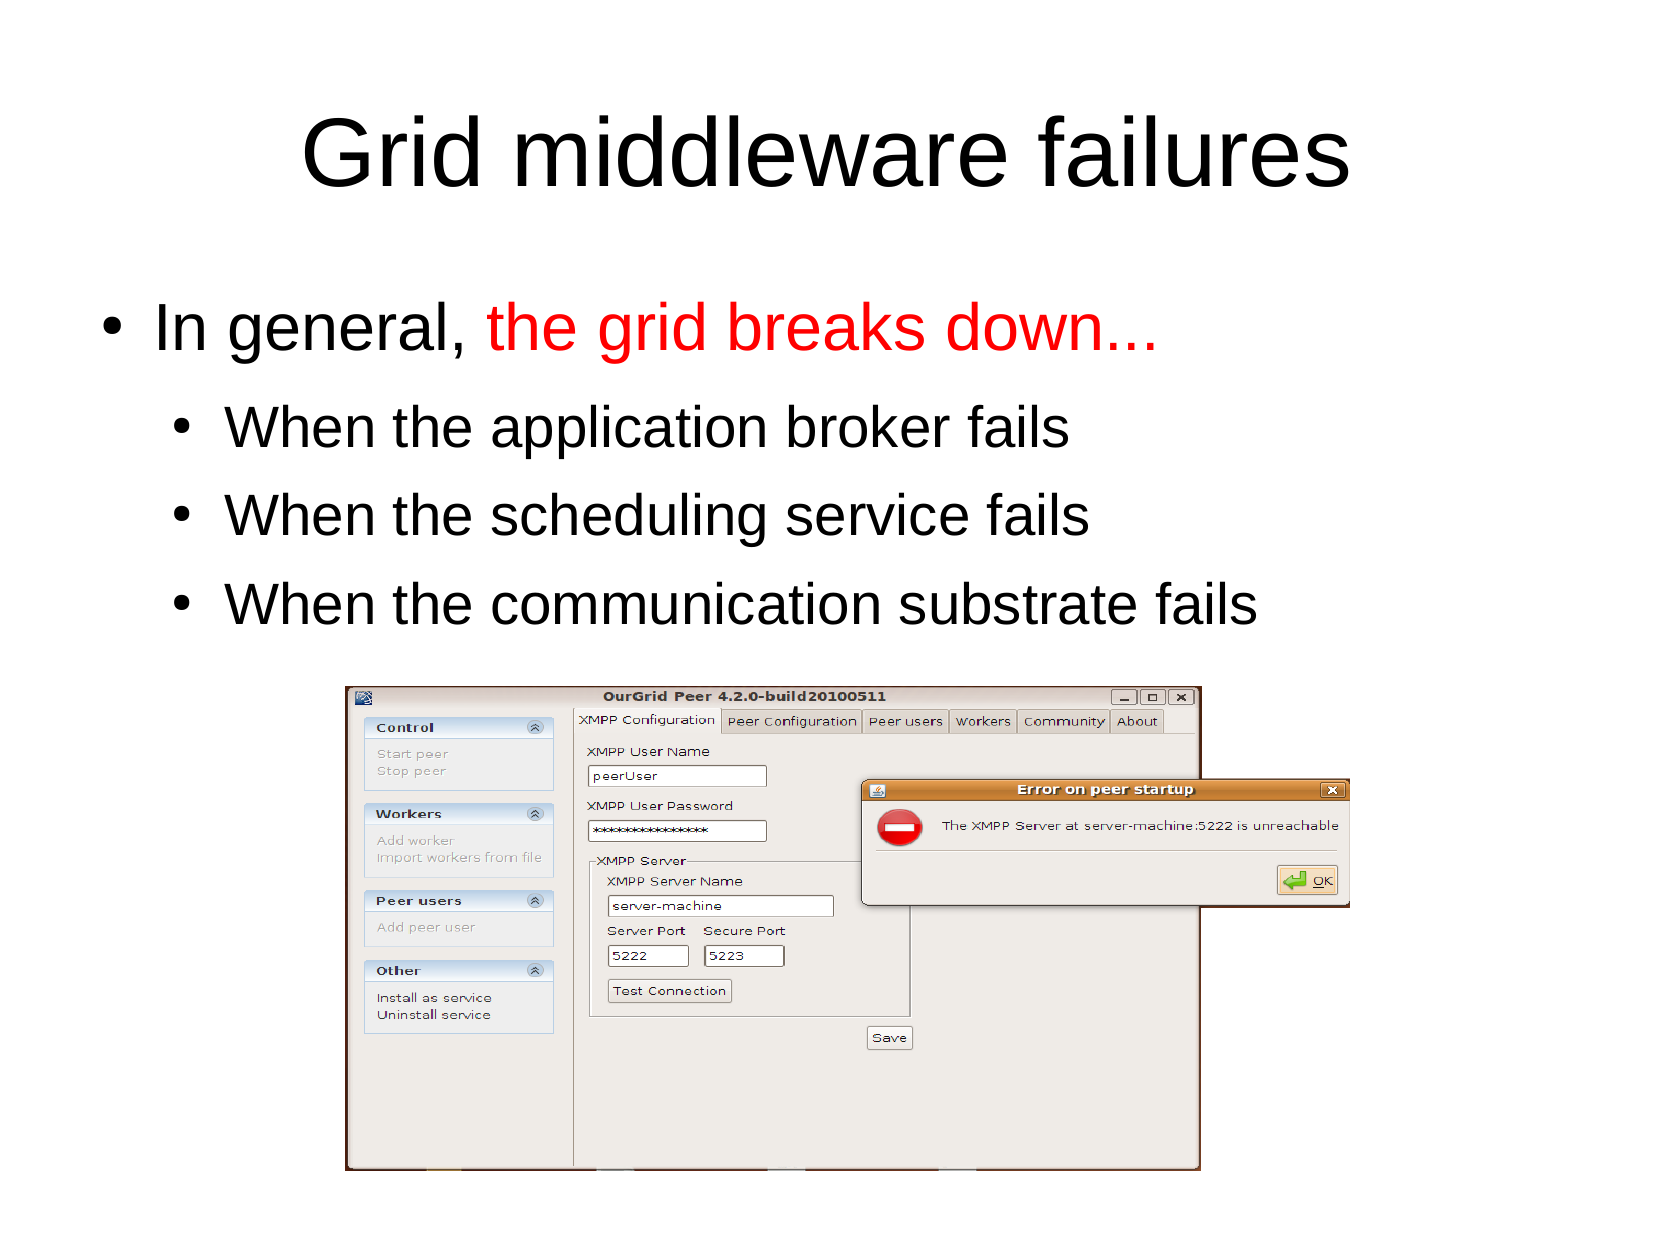

# Grid middleware failures
In general, the grid breaks down...
When the application broker fails
When the scheduling service fails
When the communication substrate fails